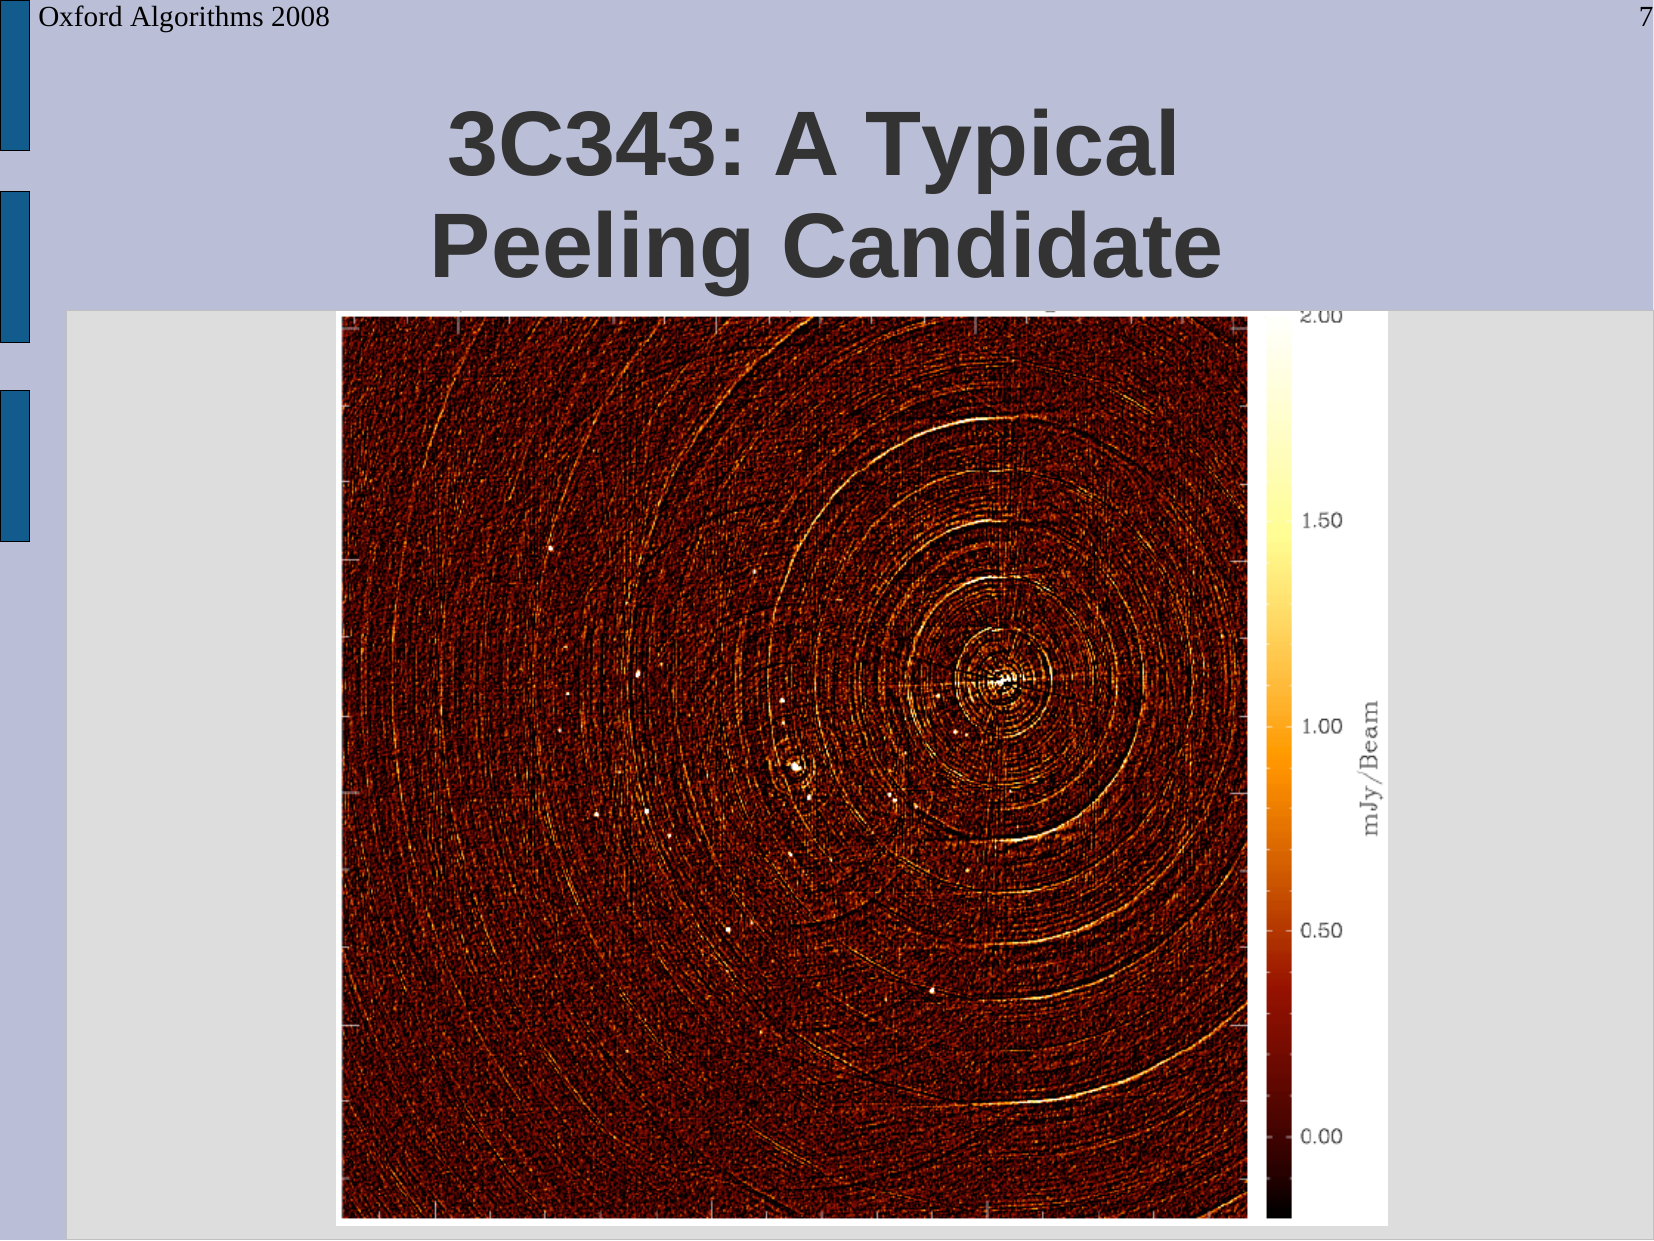

Oxford Algorithms 2008
7
# 3C343: A Typical Peeling Candidate